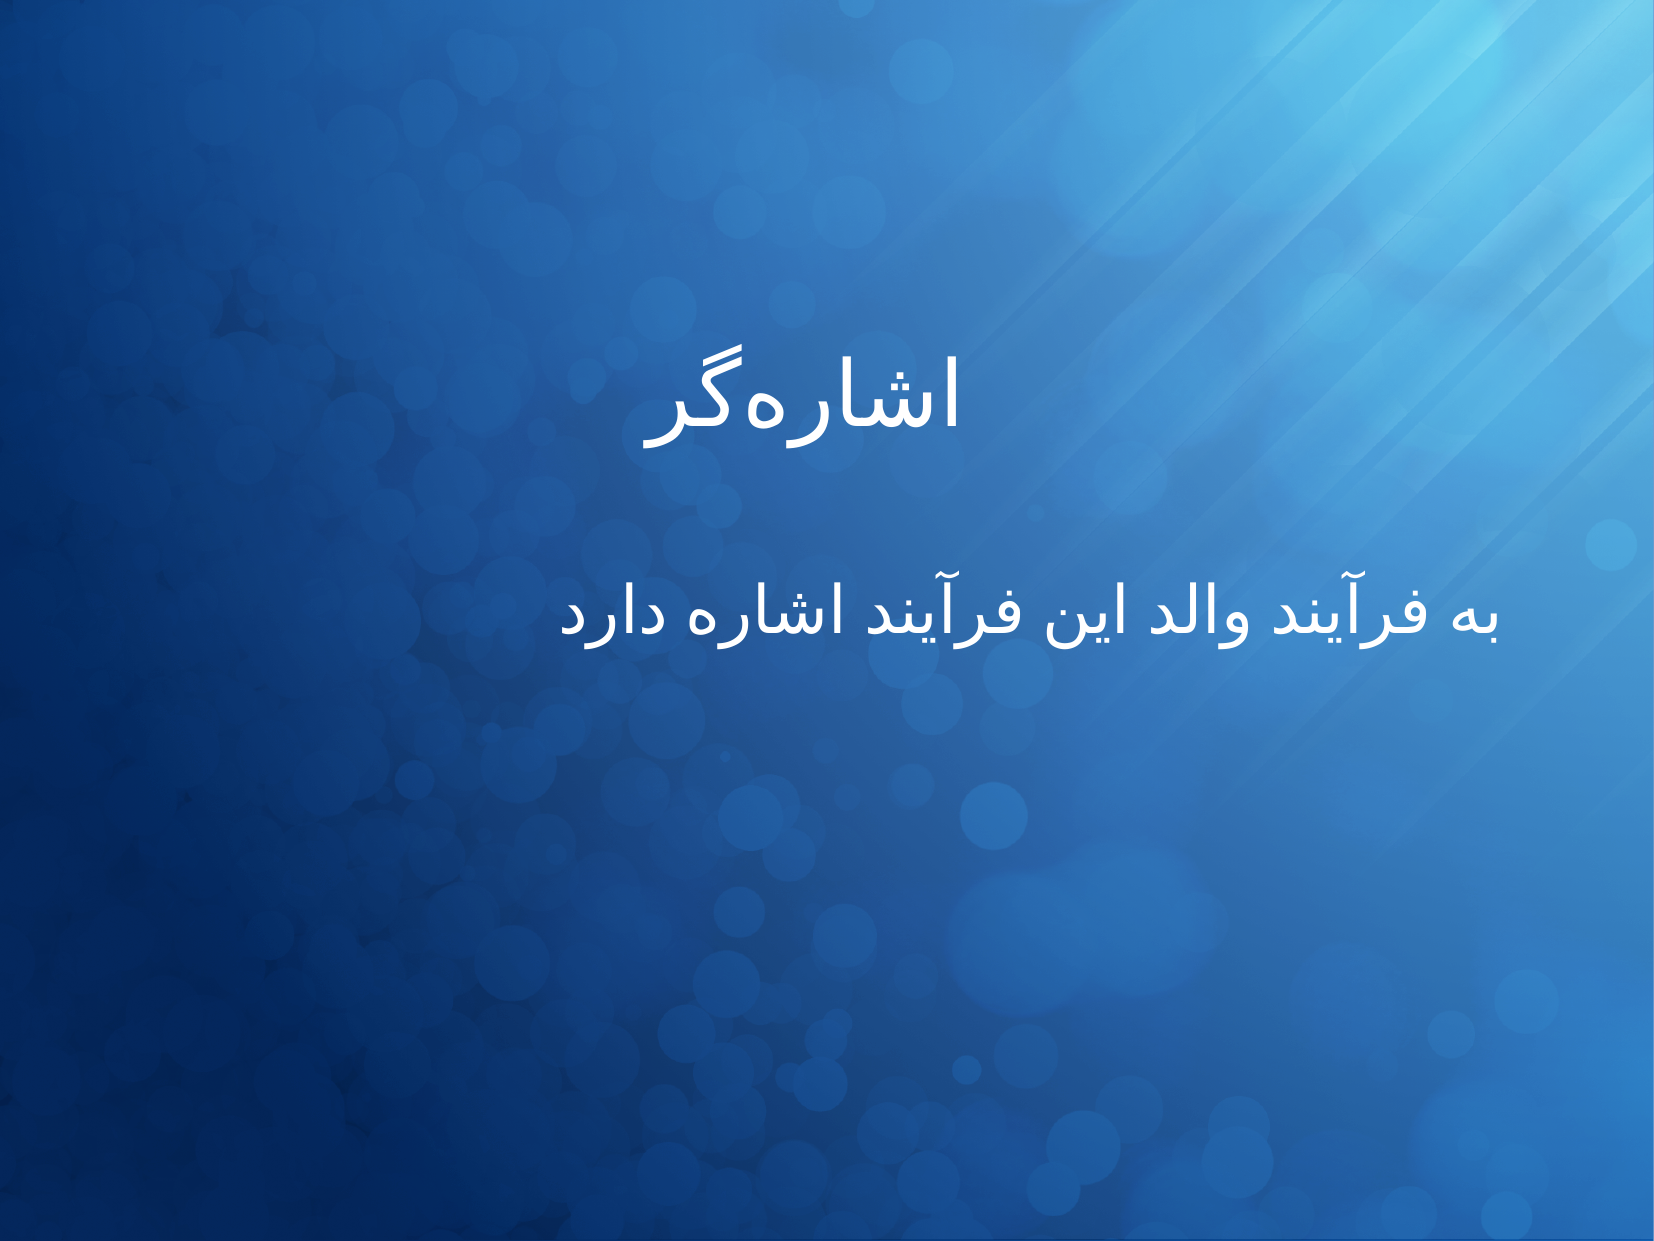

# اشاره‌گر
به فرآیند والد این فرآیند اشاره دارد